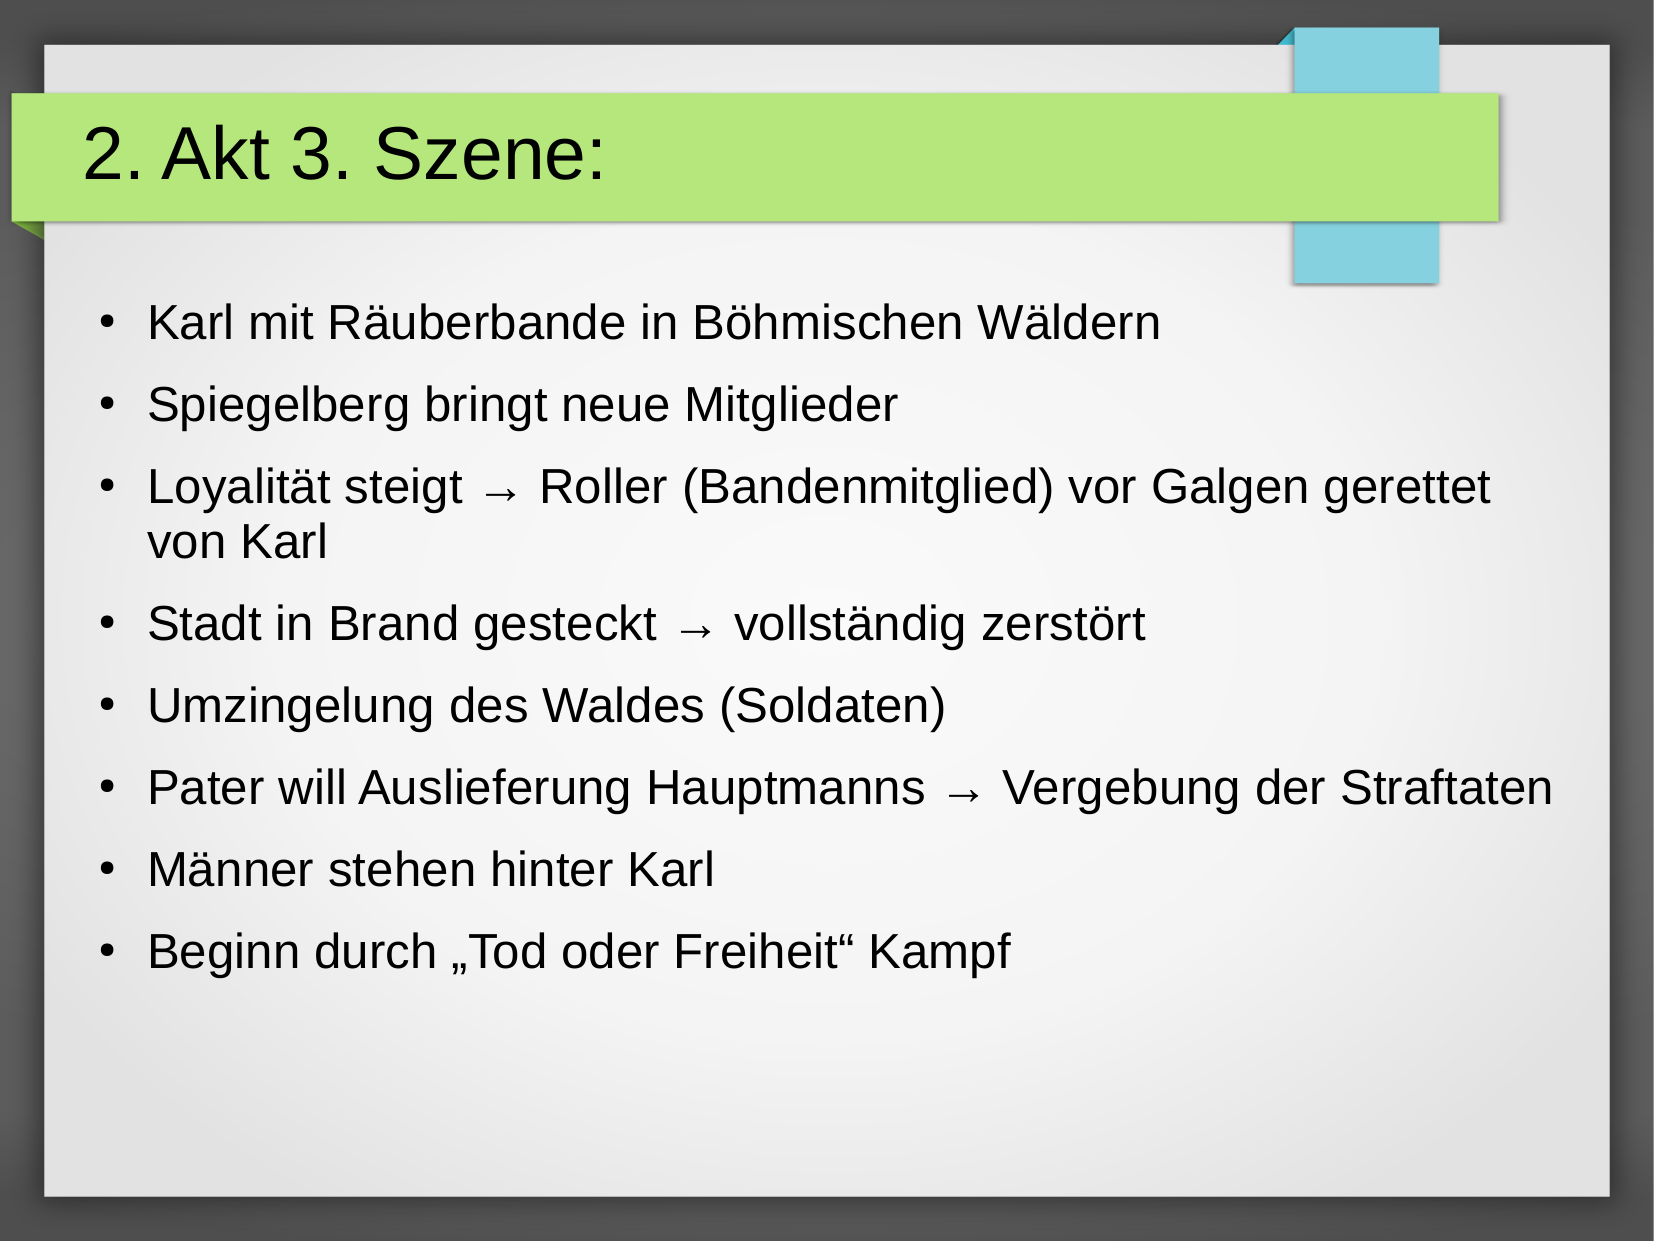

# 2. Akt 3. Szene:
Karl mit Räuberbande in Böhmischen Wäldern
Spiegelberg bringt neue Mitglieder
Loyalität steigt → Roller (Bandenmitglied) vor Galgen gerettet von Karl
Stadt in Brand gesteckt → vollständig zerstört
Umzingelung des Waldes (Soldaten)
Pater will Auslieferung Hauptmanns → Vergebung der Straftaten
Männer stehen hinter Karl
Beginn durch „Tod oder Freiheit“ Kampf